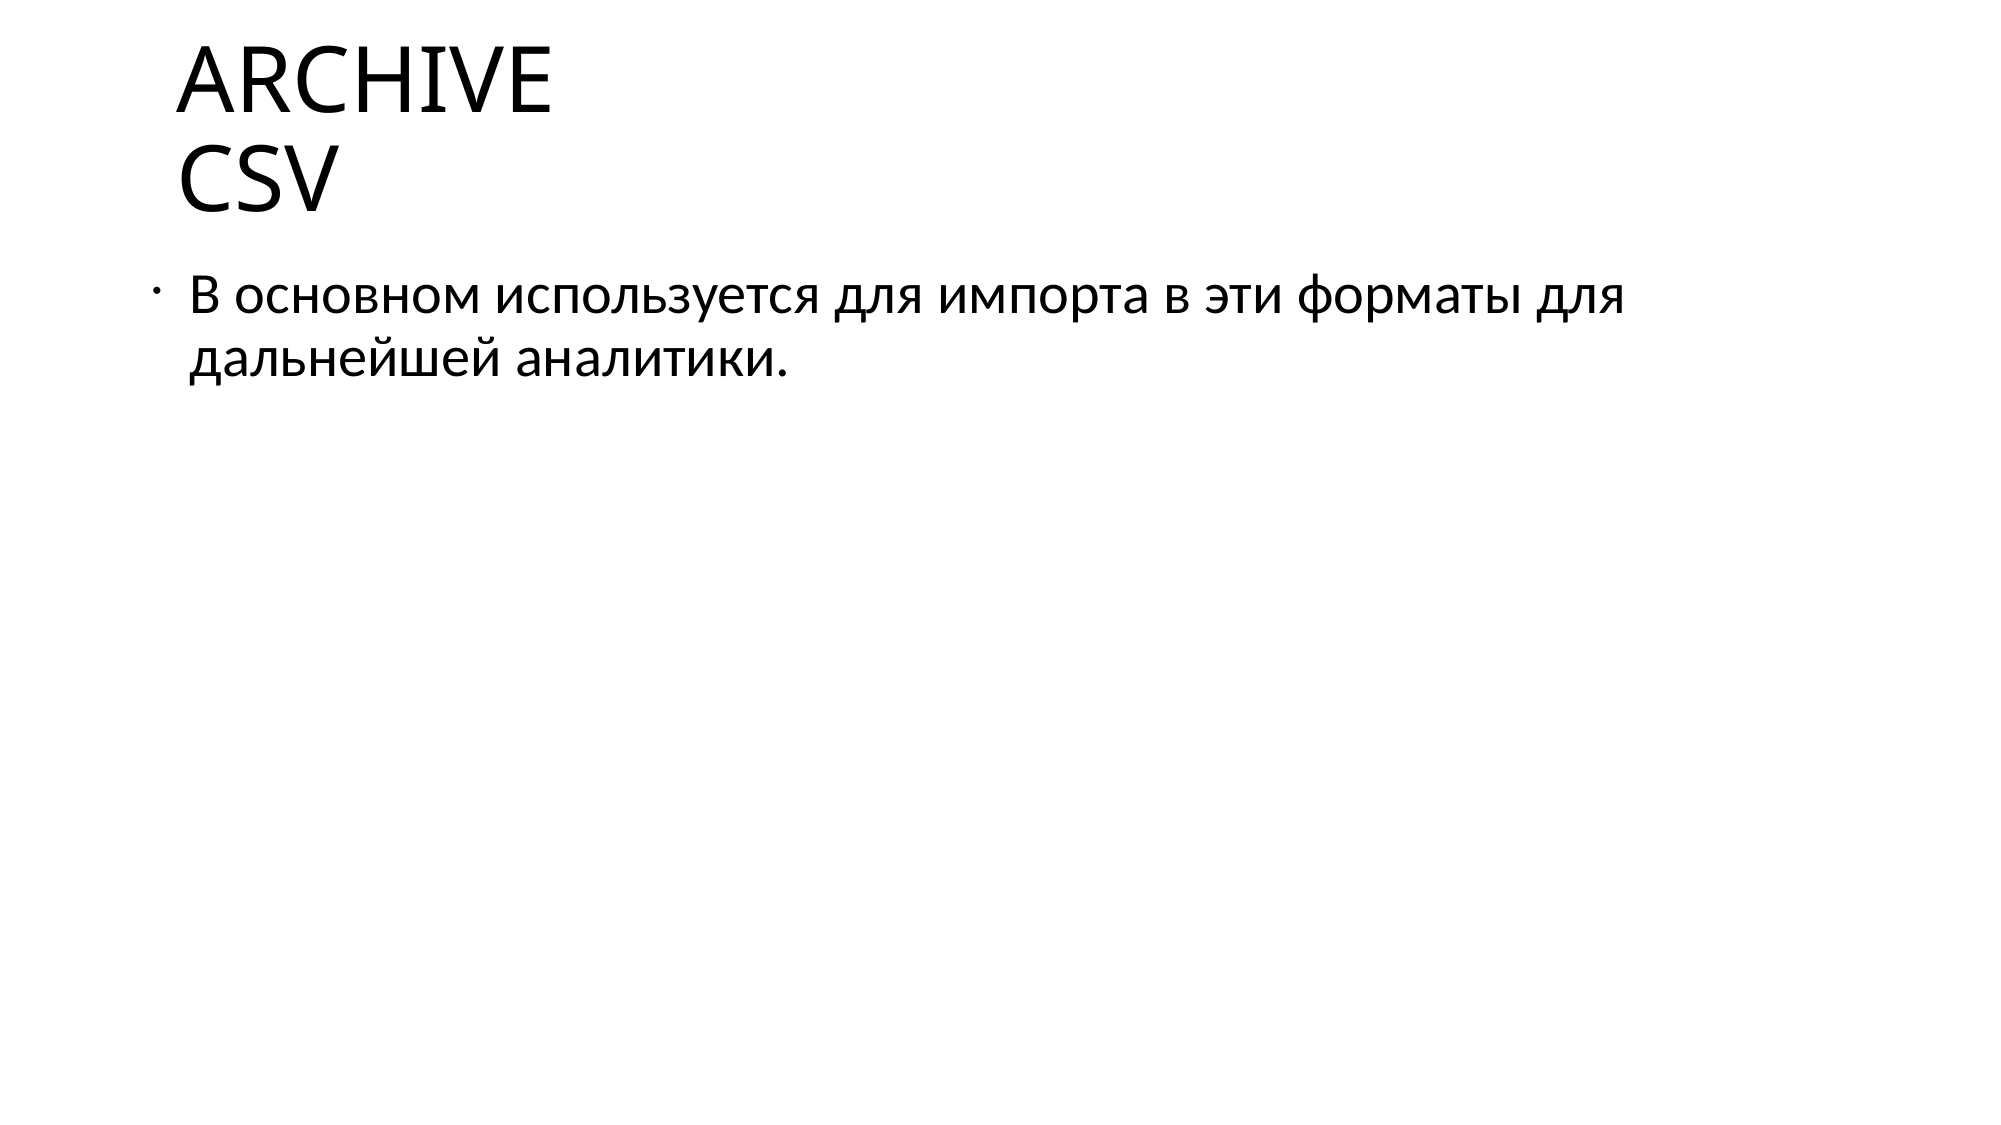

# ARCHIVE CSV
В основном используется для импорта в эти форматы для дальнейшей аналитики.